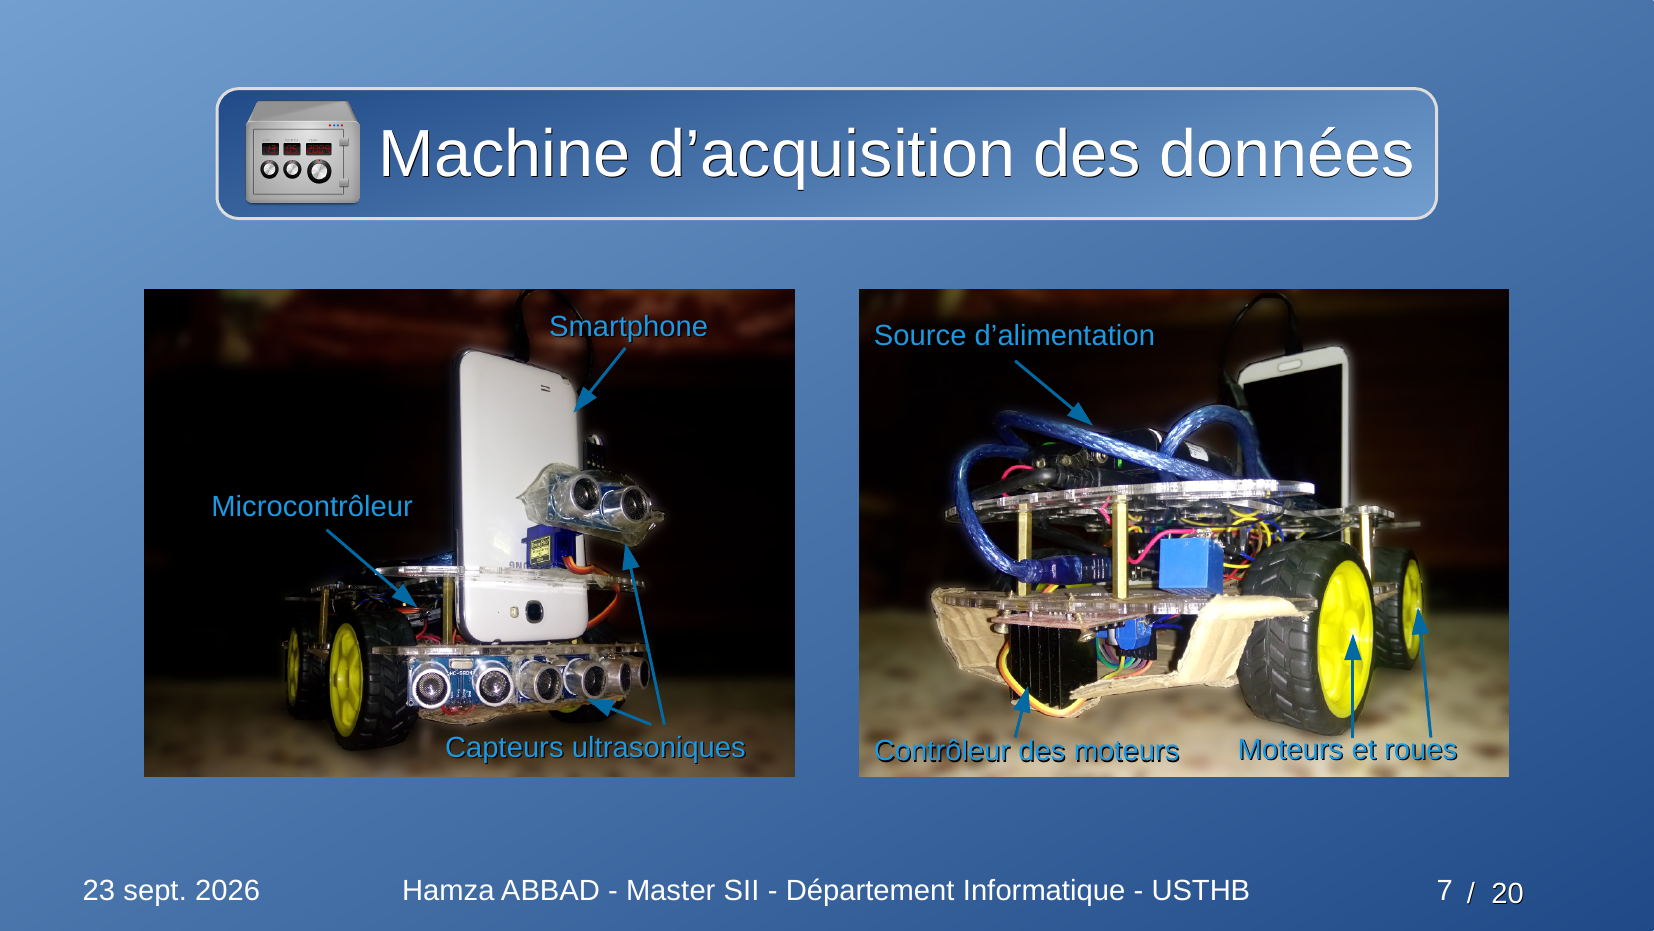

Machine d’acquisition des données
Smartphone
Microcontrôleur
Capteurs ultrasoniques
Source d’alimentation
Moteurs et roues
Contrôleur des moteurs
Hamza ABBAD - Master SII - Département Informatique - USTHB
7